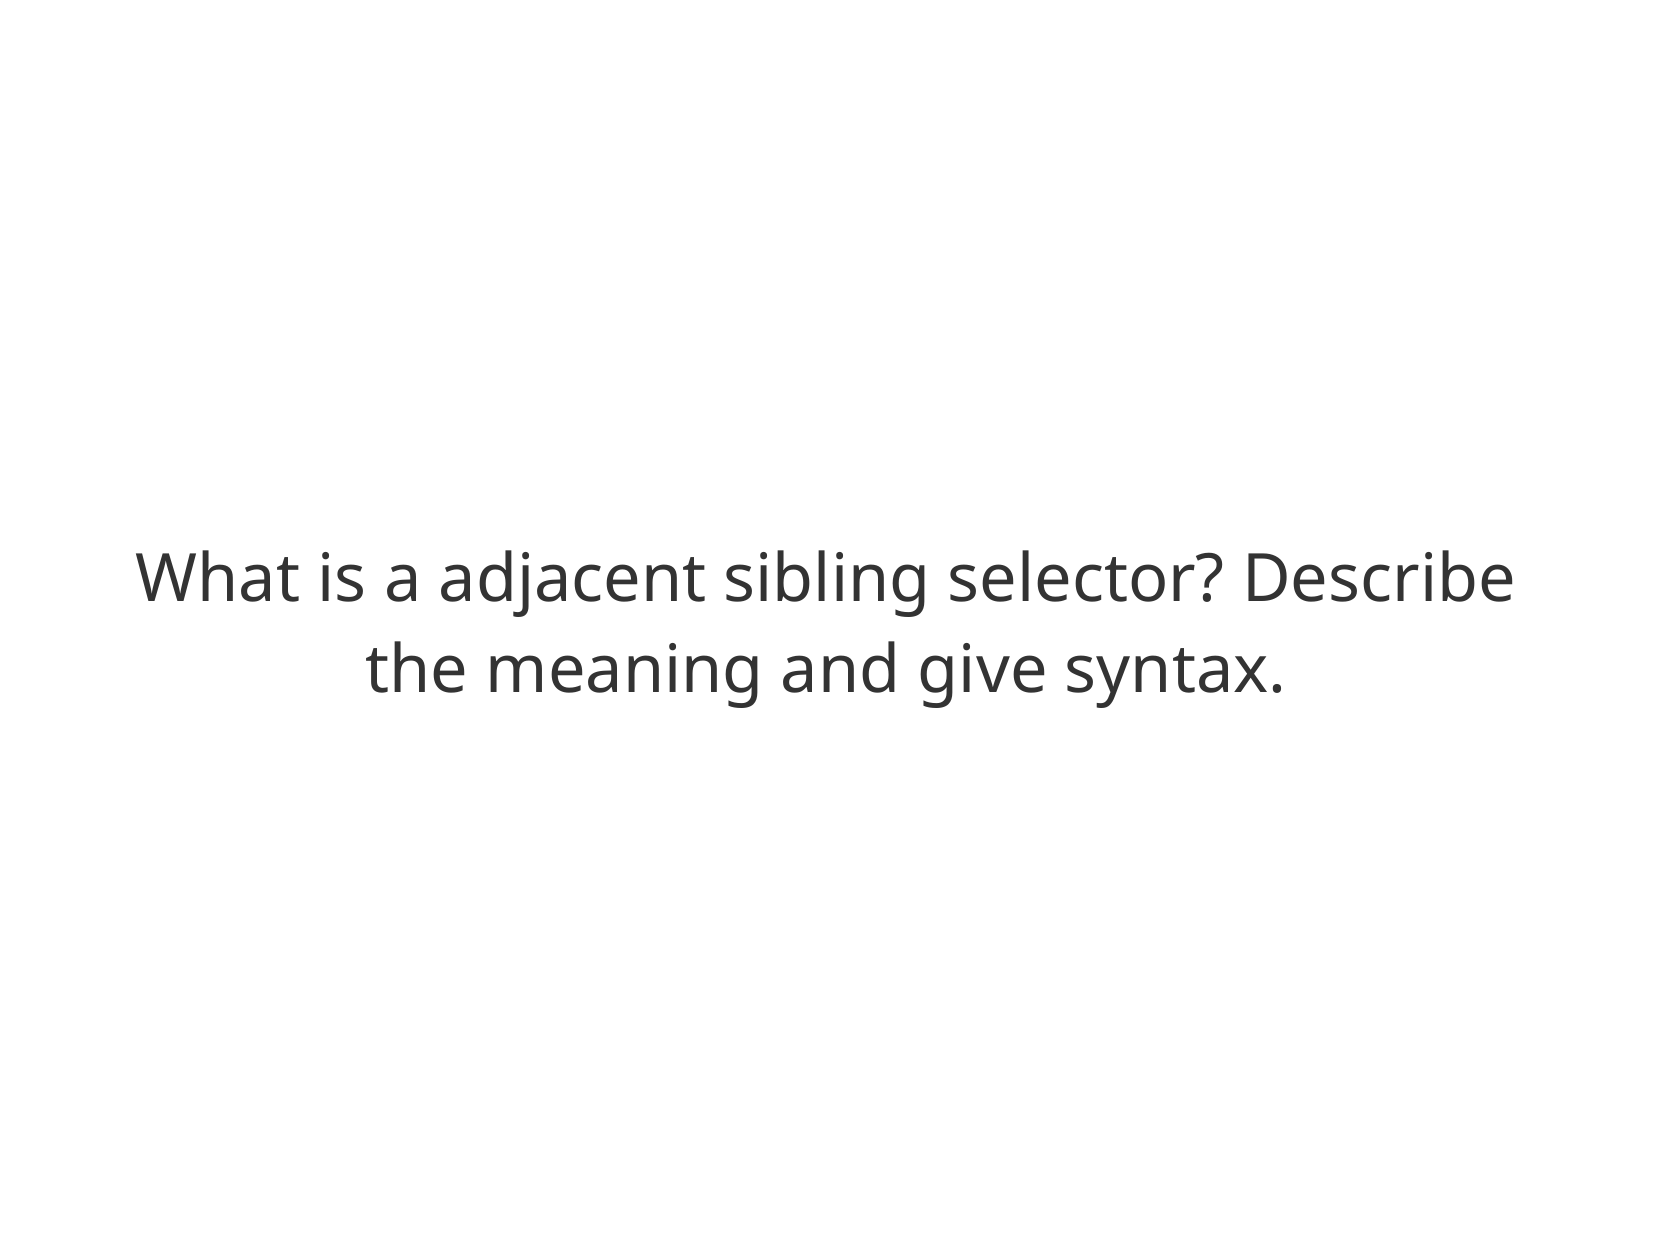

# What is a adjacent sibling selector? Describe the meaning and give syntax.